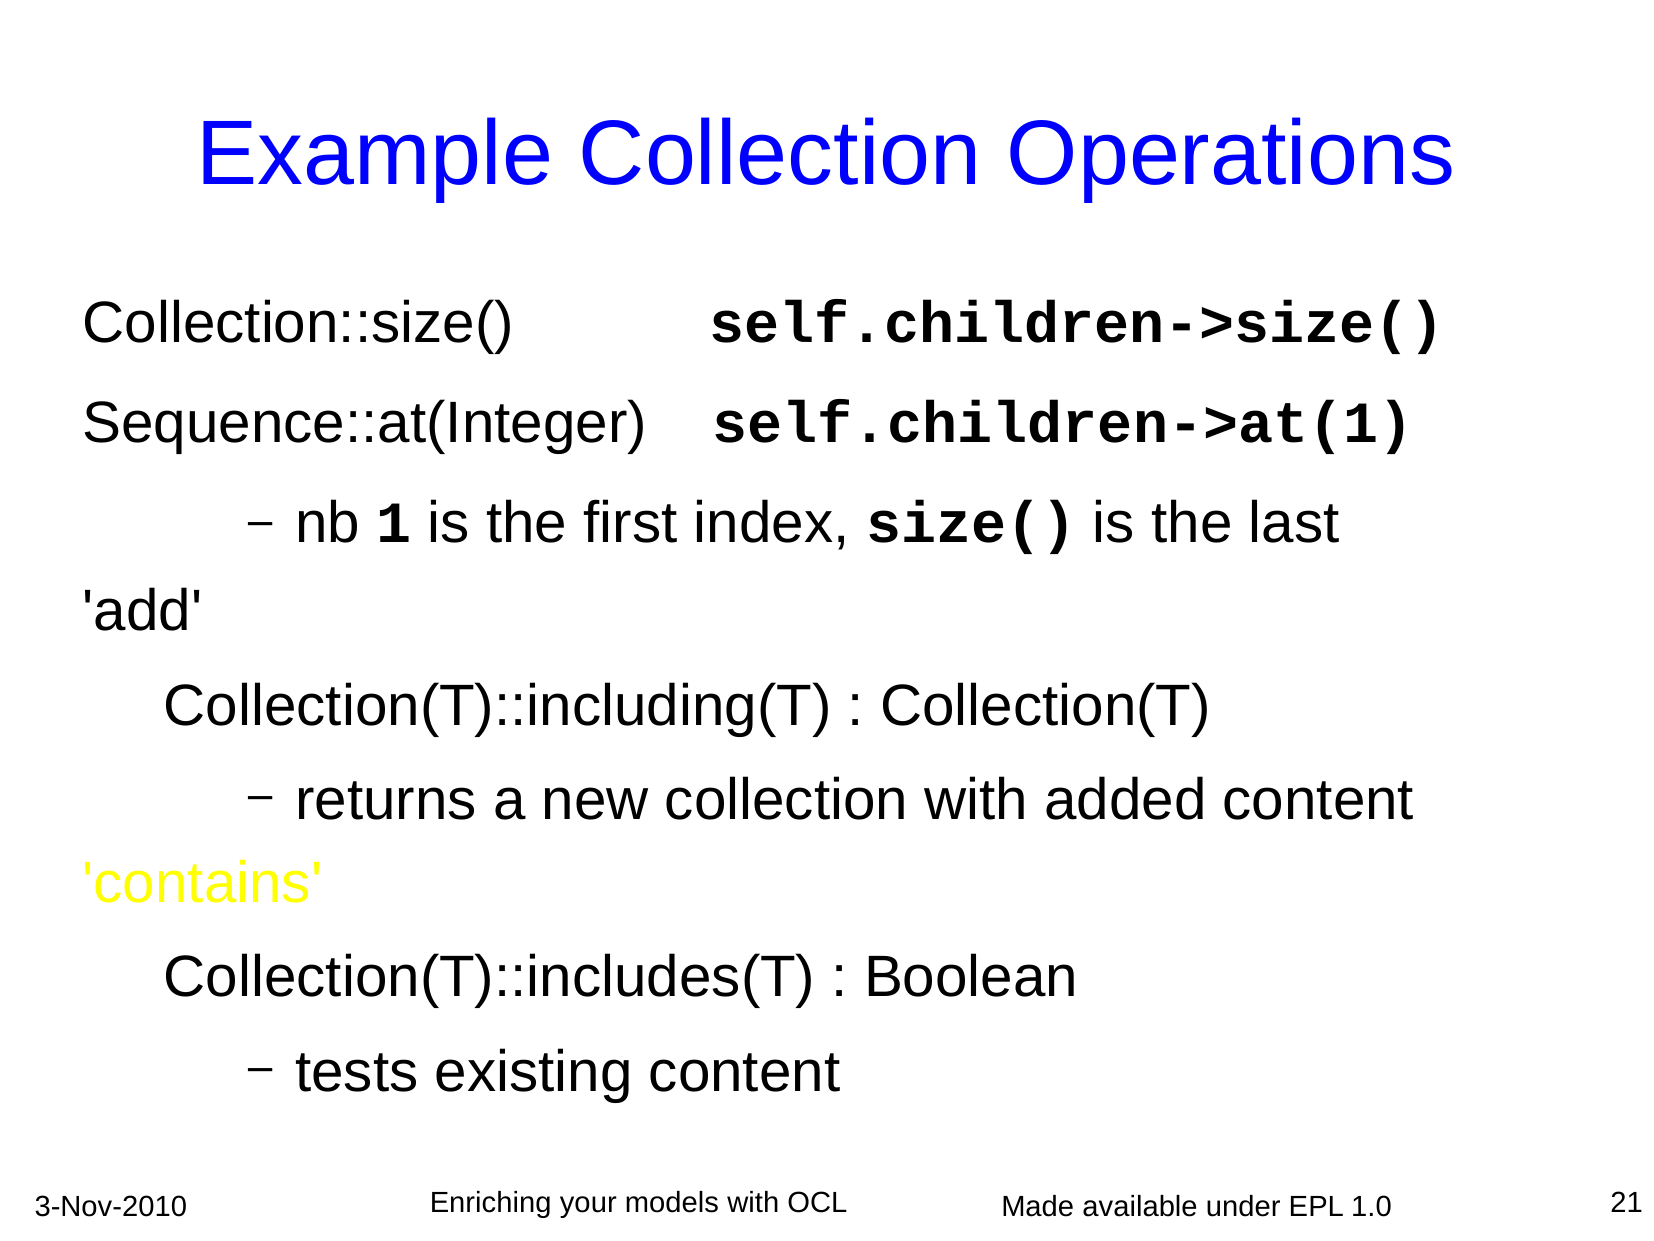

# Example Collection Operations
Collection::size() self.children->size()
Sequence::at(Integer) self.children->at(1)
nb 1 is the first index, size() is the last
'add'
 Collection(T)::including(T) : Collection(T)
returns a new collection with added content
'contains'
 Collection(T)::includes(T) : Boolean
tests existing content
Enriching your models with OCL
21
3-Nov-2010